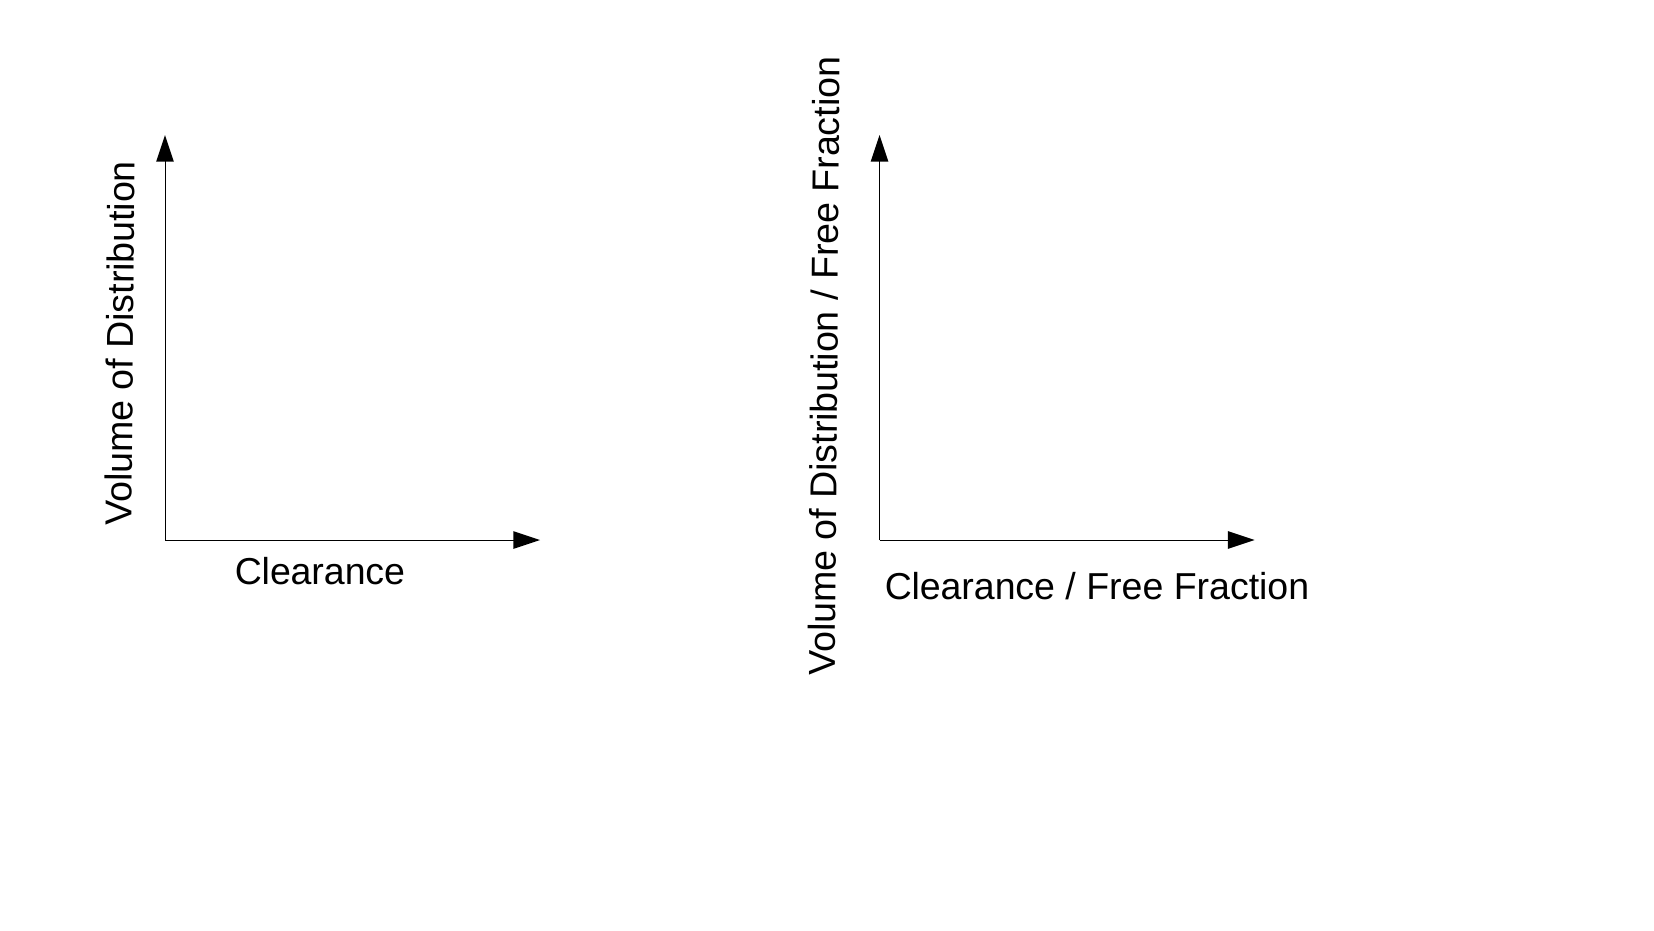

Volume of Distribution
Volume of Distribution / Free Fraction
Clearance
Clearance / Free Fraction